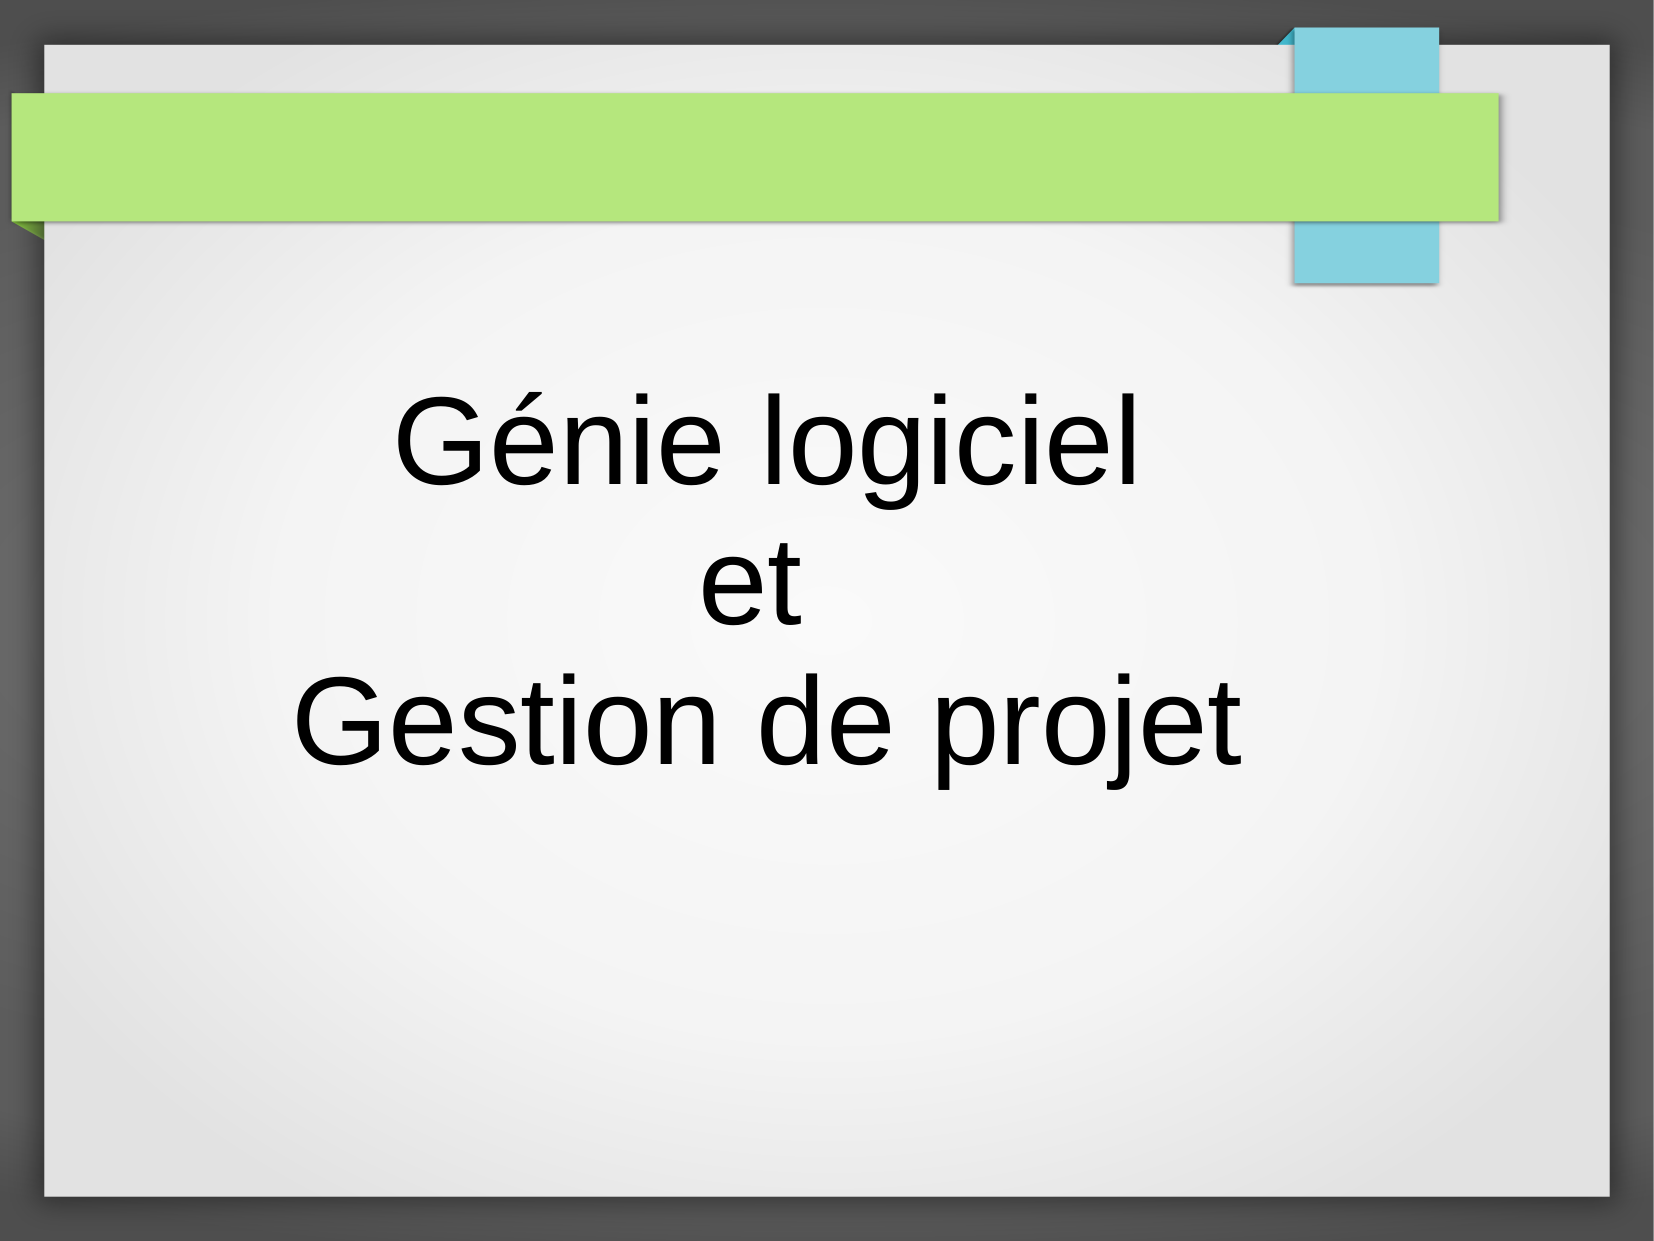

# Génie logiciel
et
Gestion de projet